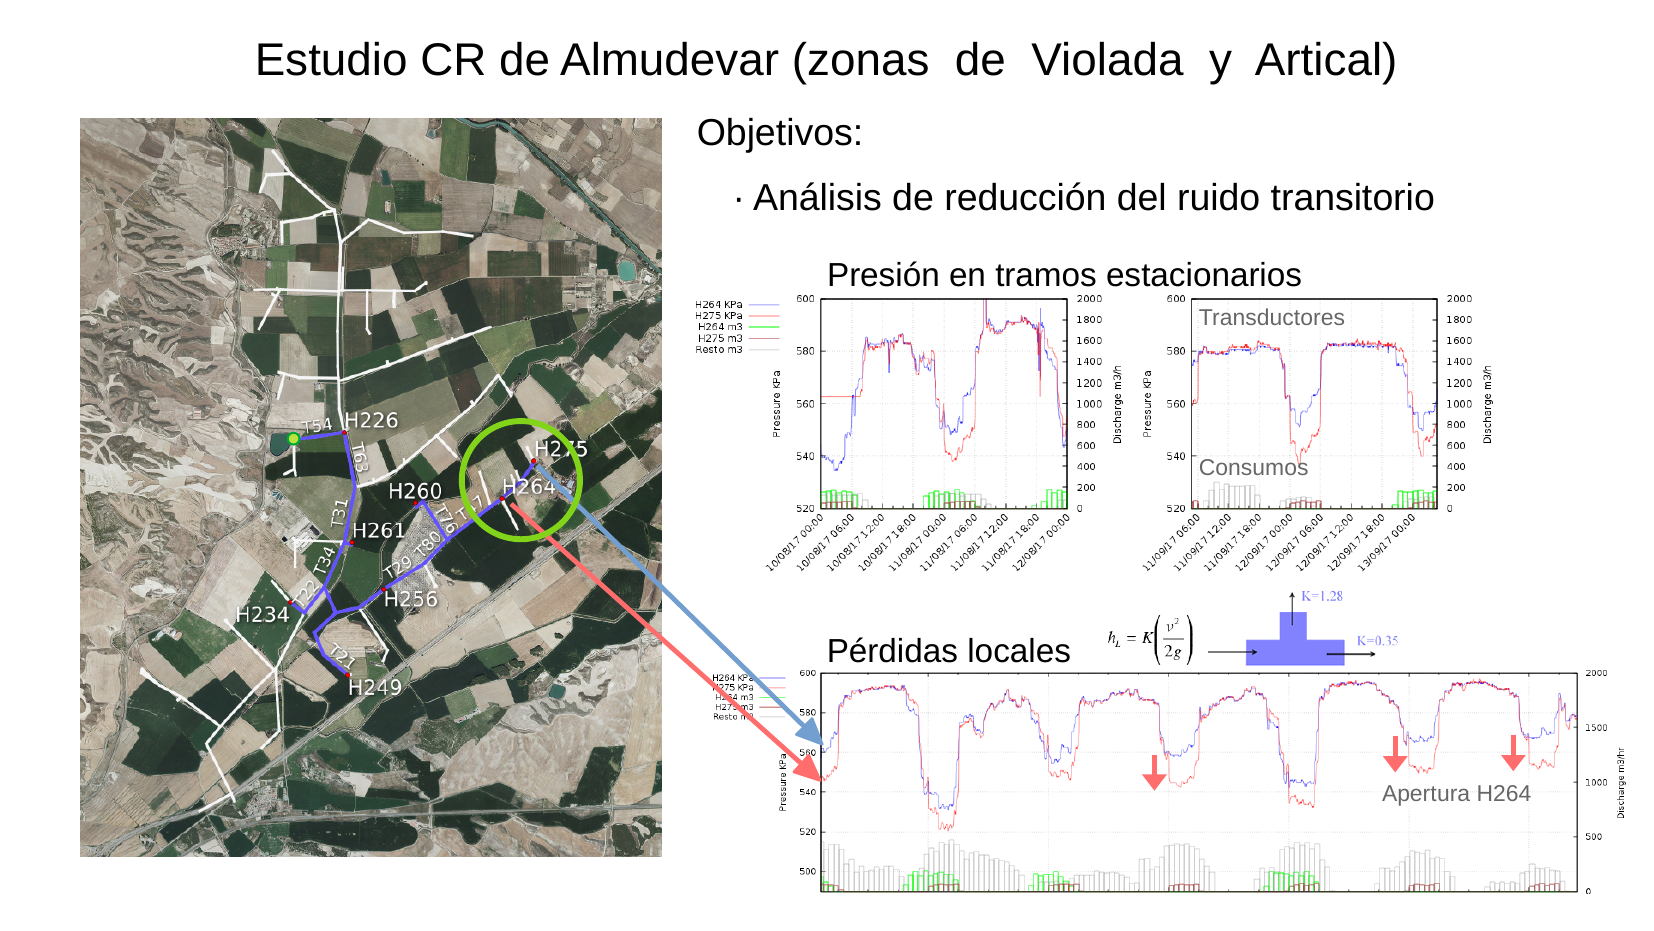

# Estudio CR de Almudevar (zonas de Violada y Artical)
Objetivos:
· Análisis de reducción del ruido transitorio
Presión en tramos estacionarios
Transductores
Consumos
Pérdidas locales
Apertura H264